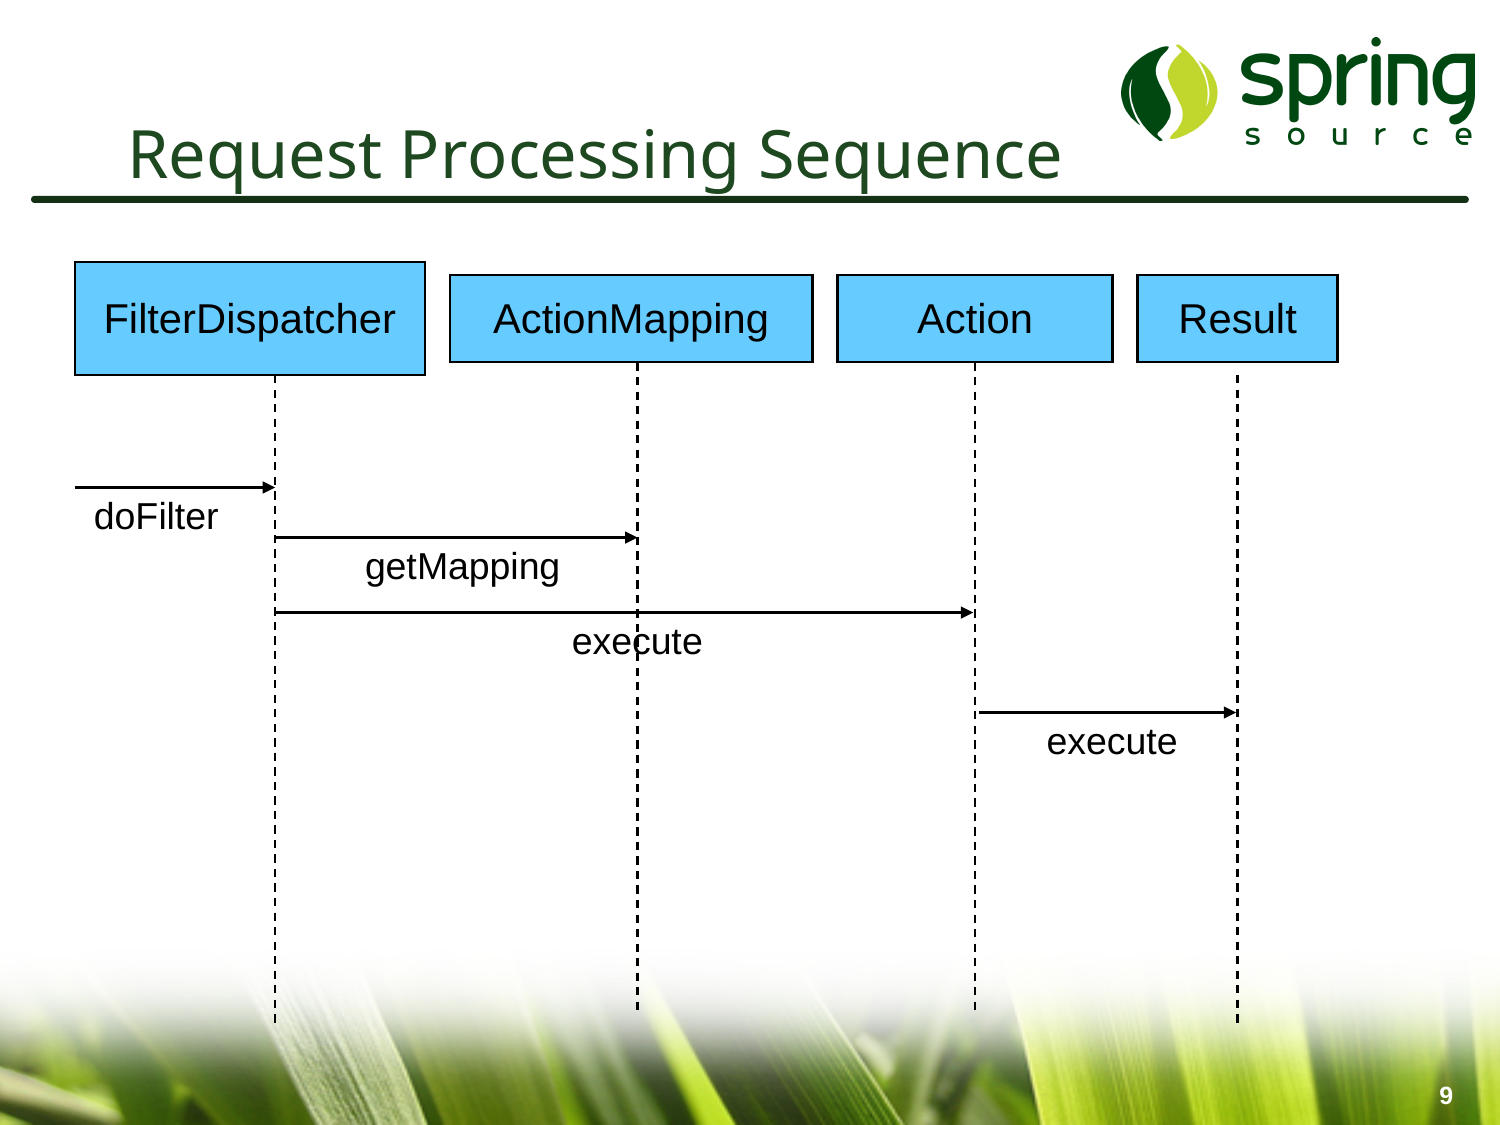

# Request Processing Sequence
FilterDispatcher
ActionMapping
Action
Result
doFilter
getMapping
execute
execute